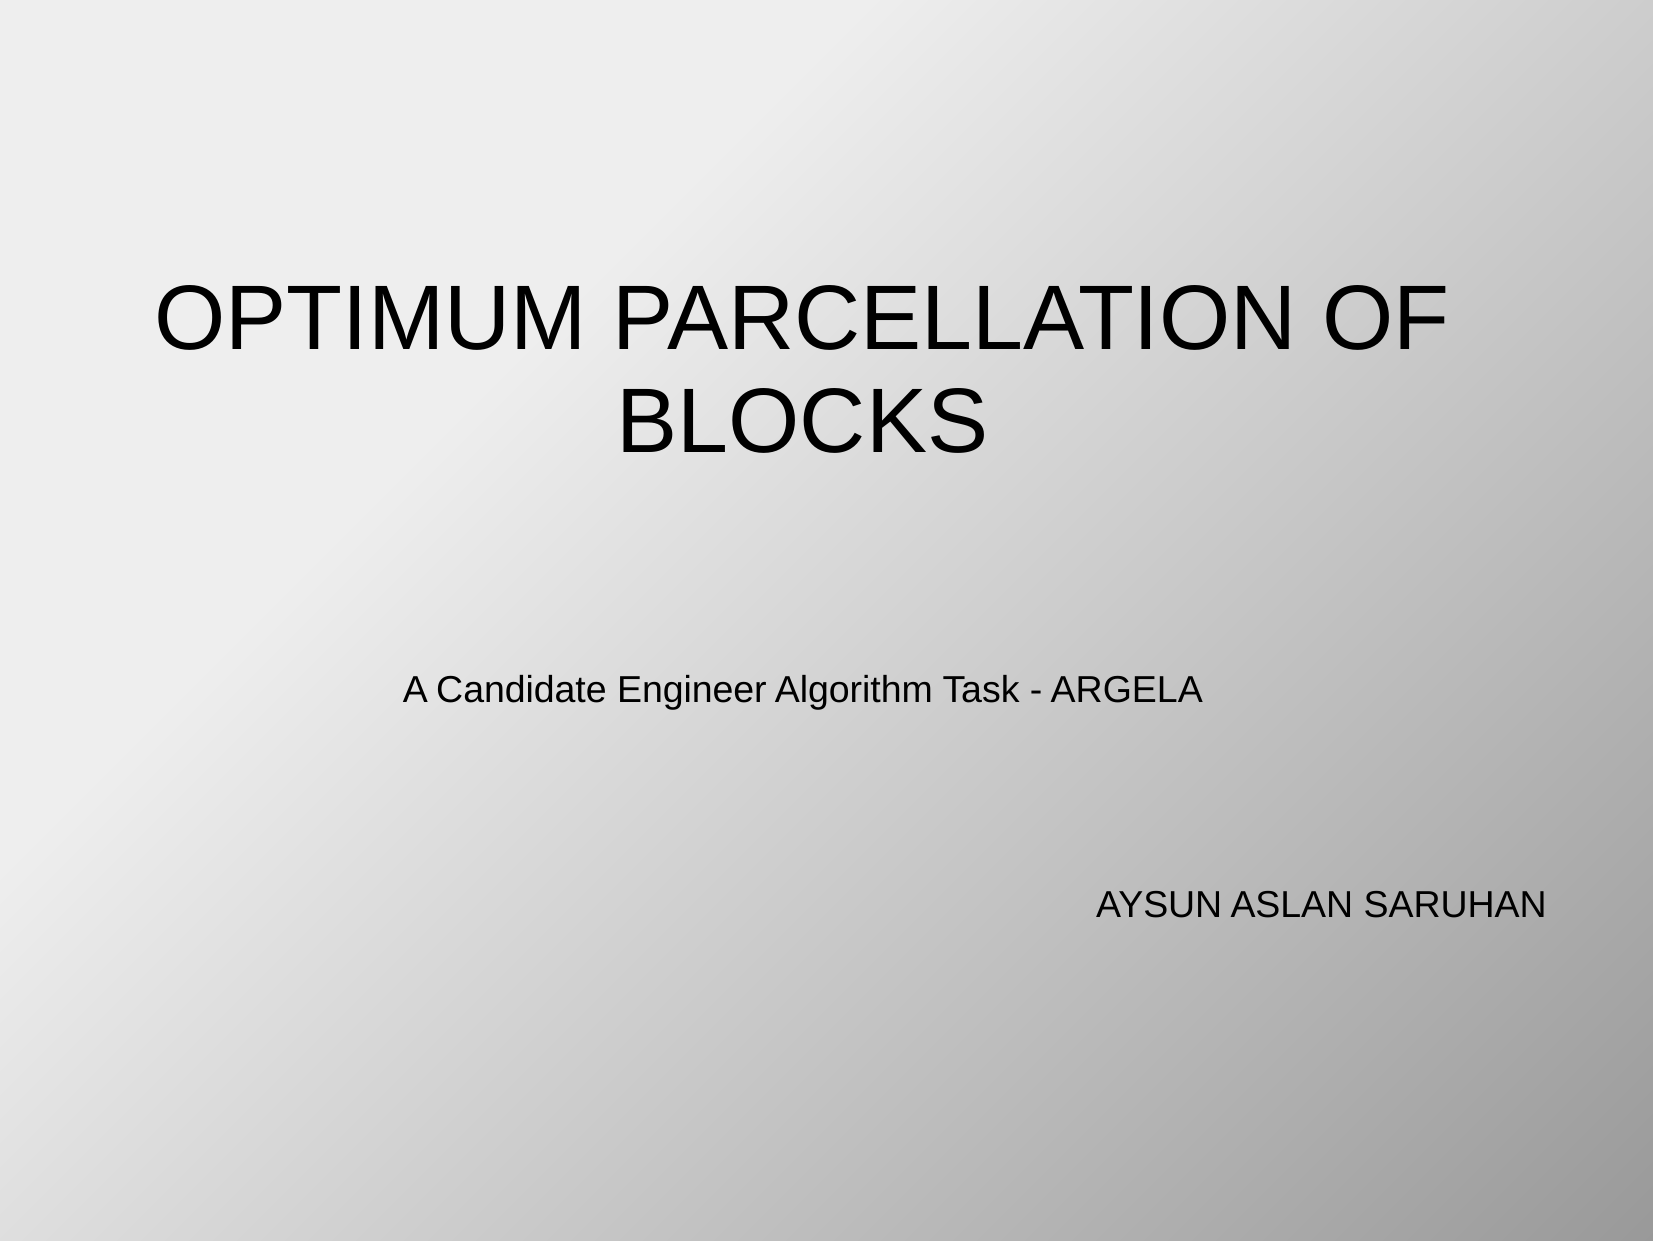

# OPTIMUM PARCELLATION OF BLOCKS
A Candidate Engineer Algorithm Task - ARGELA
AYSUN ASLAN SARUHAN